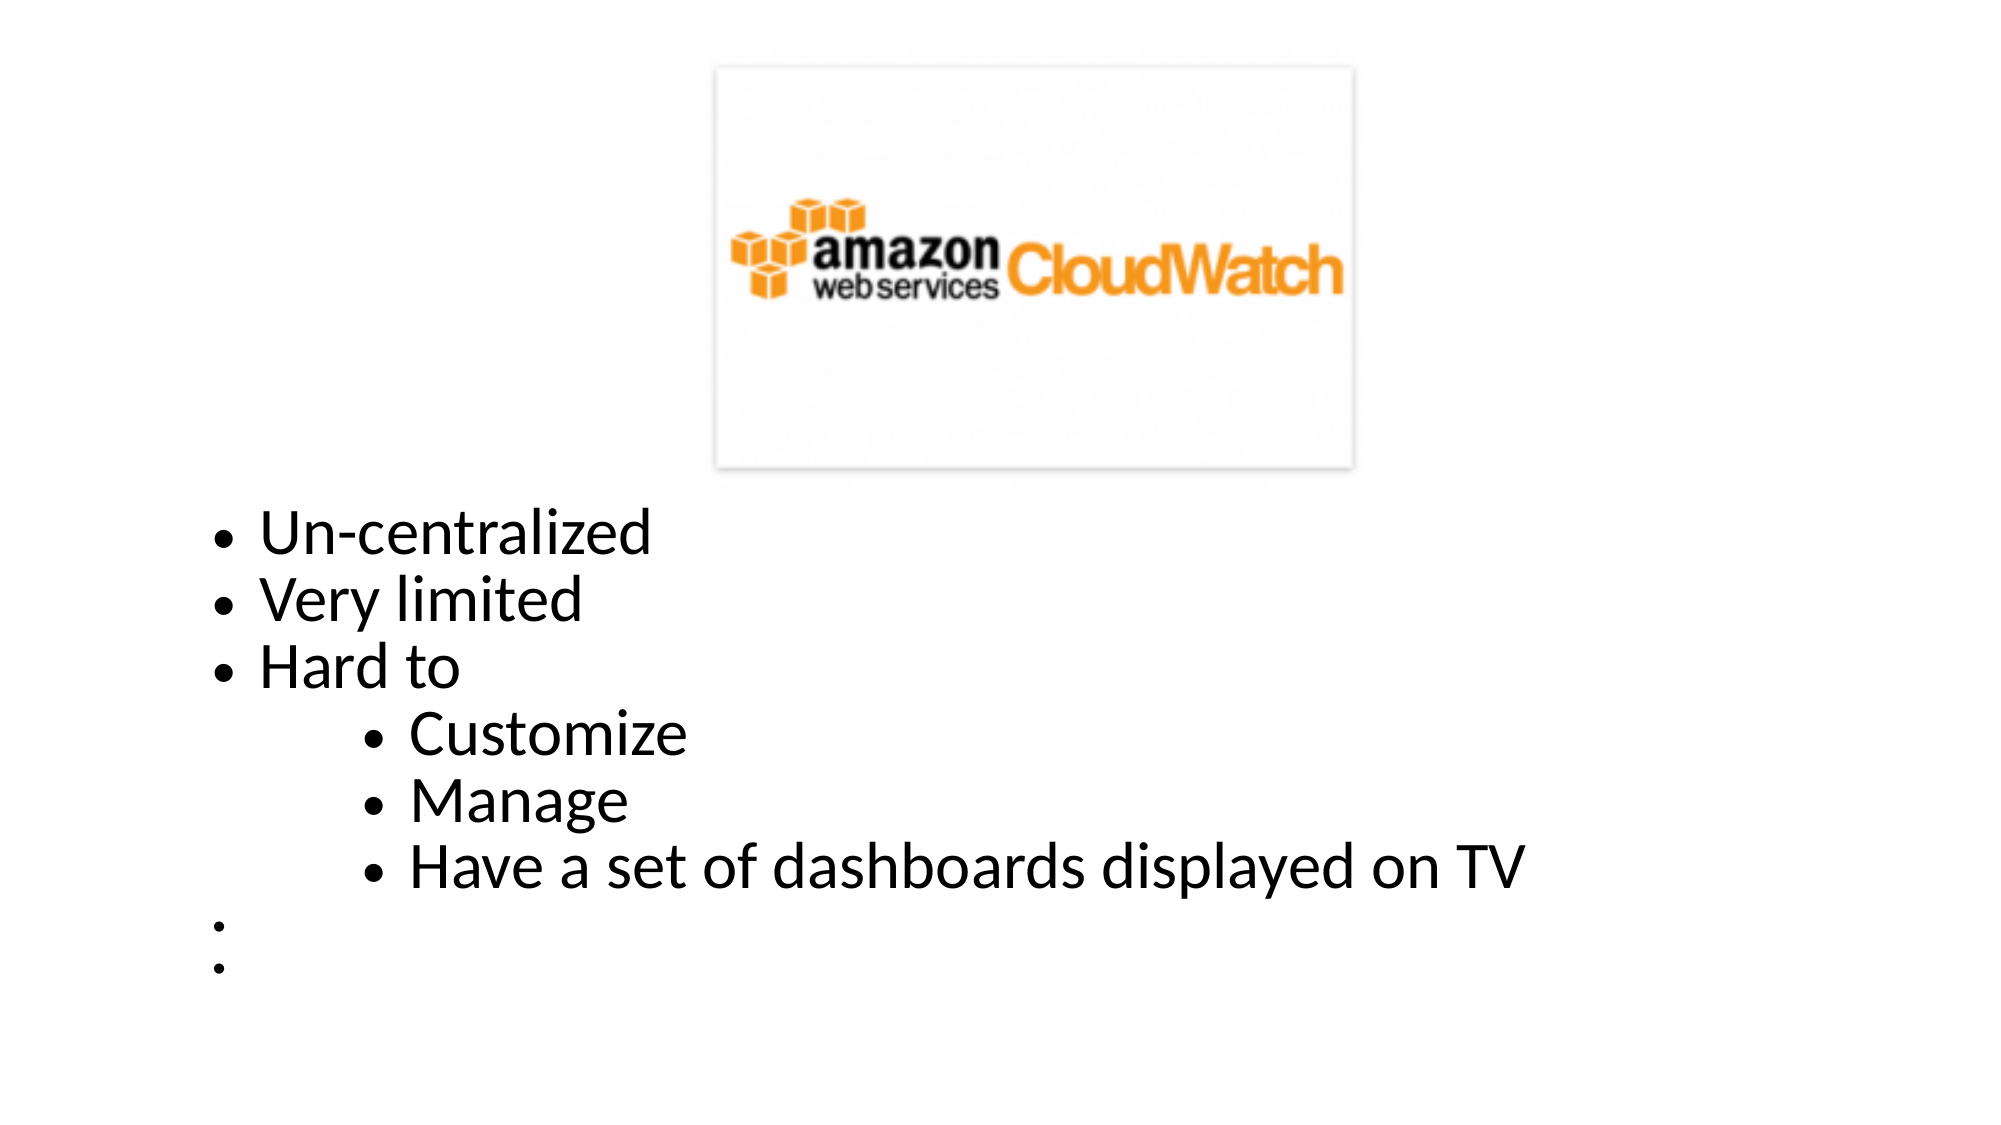

Un-centralized
Very limited
Hard to
Customize
Manage
Have a set of dashboards displayed on TV